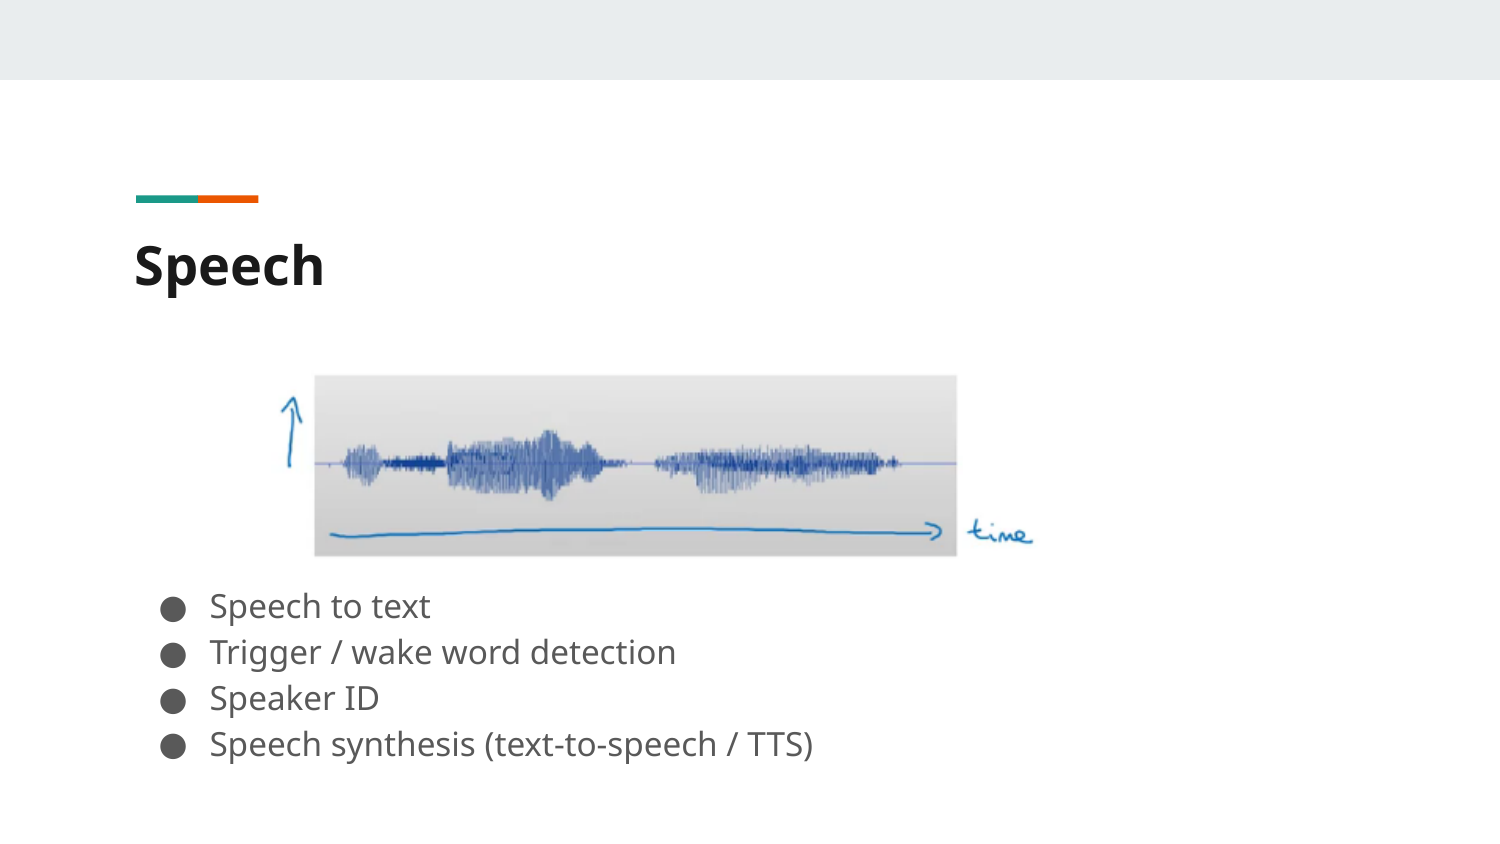

# Speech
Speech to text
Trigger / wake word detection
Speaker ID
Speech synthesis (text-to-speech / TTS)